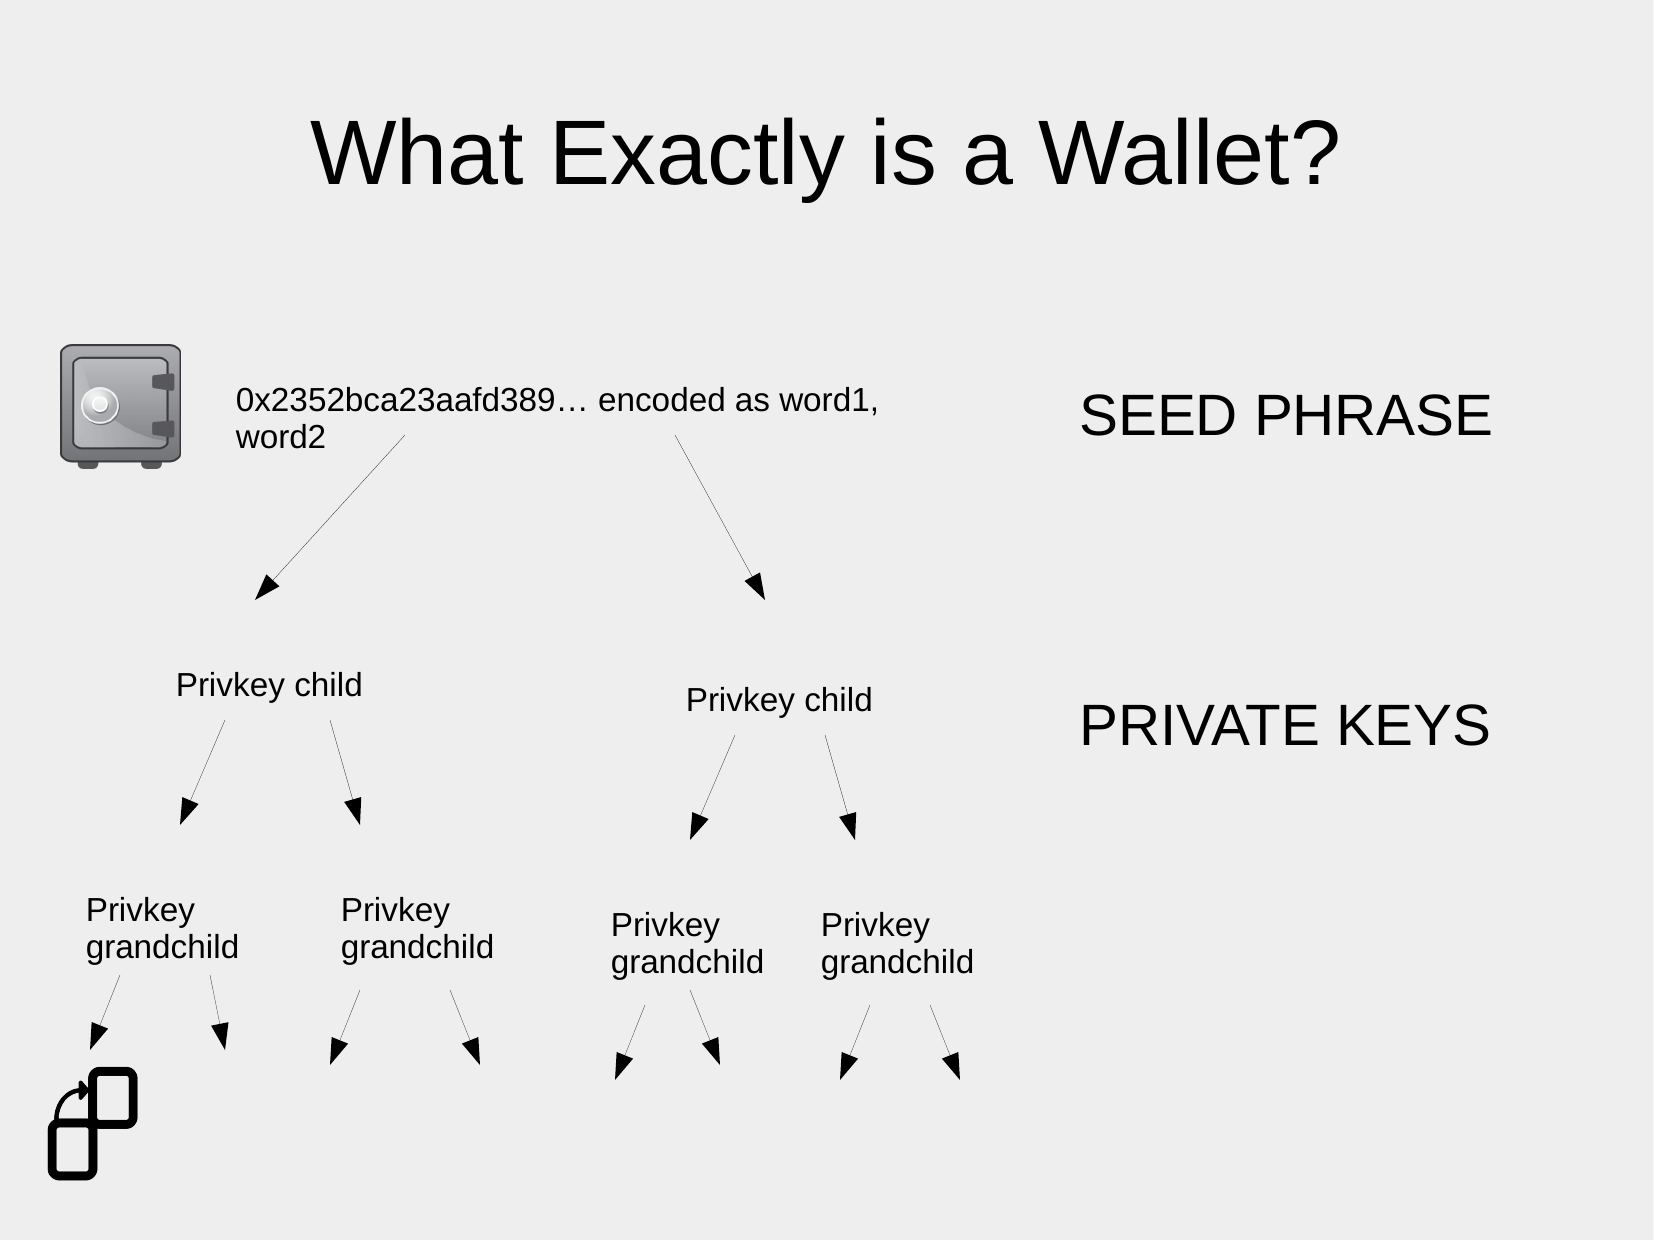

# What Exactly is a Wallet?
0x2352bca23aafd389… encoded as word1, word2
SEED PHRASE
Privkey child
Privkey child
PRIVATE KEYS
Privkey
grandchild
Privkey
grandchild
Privkey
grandchild
Privkey
grandchild